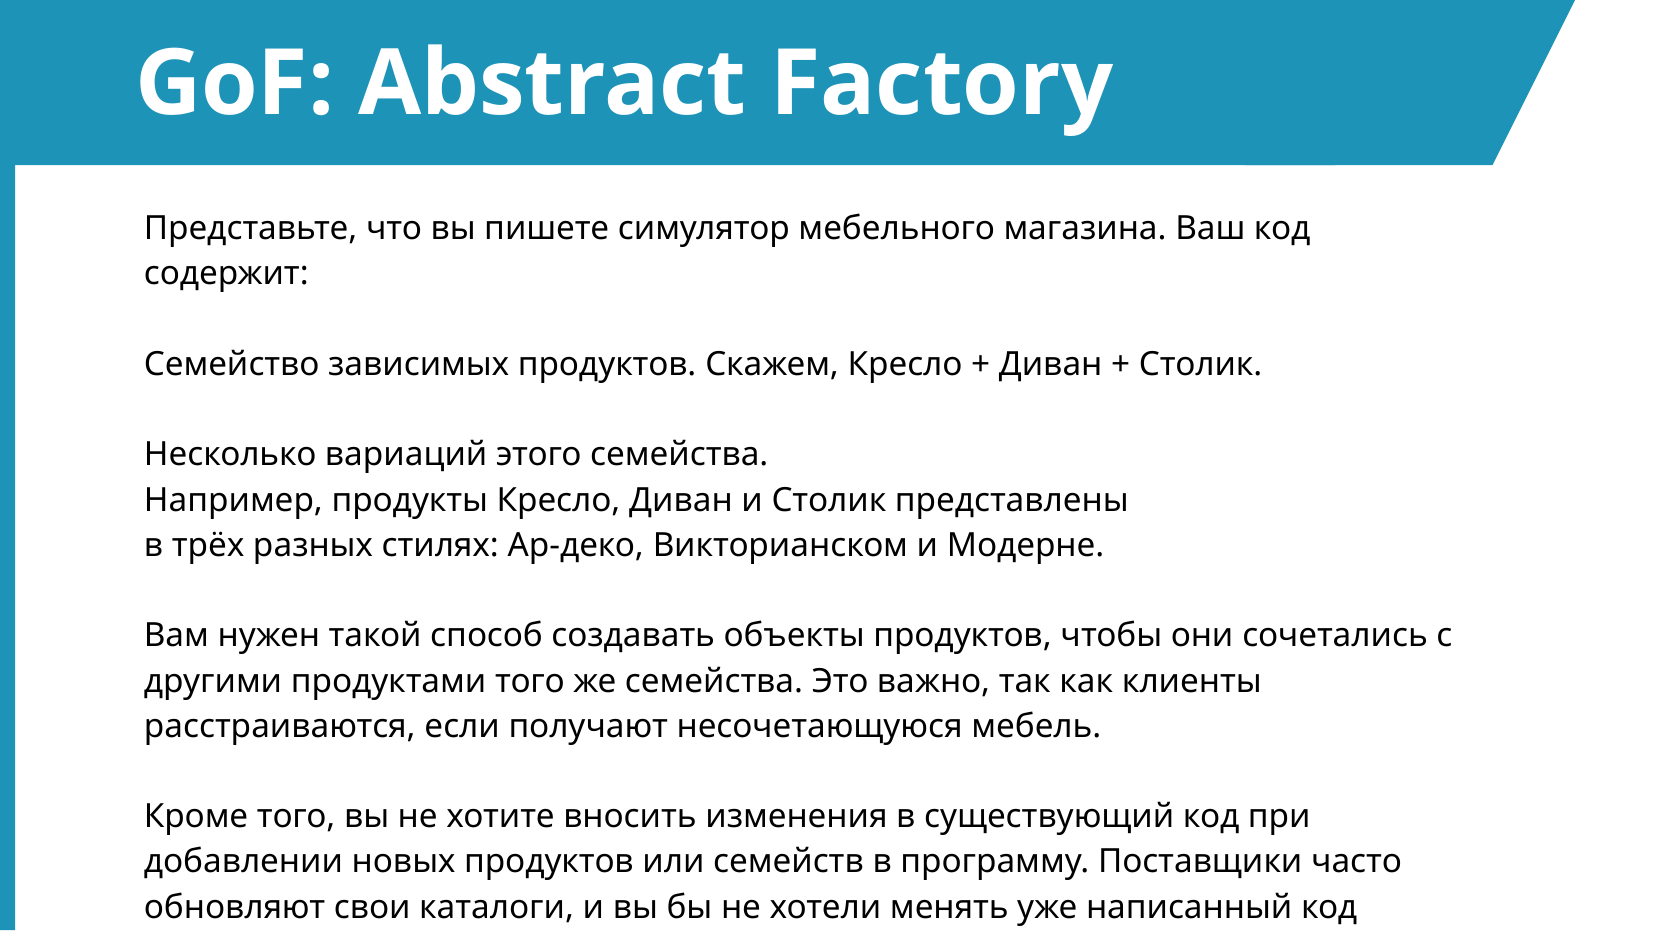

# GoF: Abstract Factory
Представьте, что вы пишете симулятор мебельного магазина. Ваш код содержит:
Семейство зависимых продуктов. Скажем, Кресло + Диван + Столик.
Несколько вариаций этого семейства.
Например, продукты Кресло, Диван и Столик представлены
в трёх разных стилях: Ар-деко, Викторианском и Модерне.
Вам нужен такой способ создавать объекты продуктов, чтобы они сочетались с другими продуктами того же семейства. Это важно, так как клиенты расстраиваются, если получают несочетающуюся мебель.
Кроме того, вы не хотите вносить изменения в существующий код при добавлении новых продуктов или семейcтв в программу. Поставщики часто обновляют свои каталоги, и вы бы не хотели менять уже написанный код каждый раз при получении новых моделей мебели.